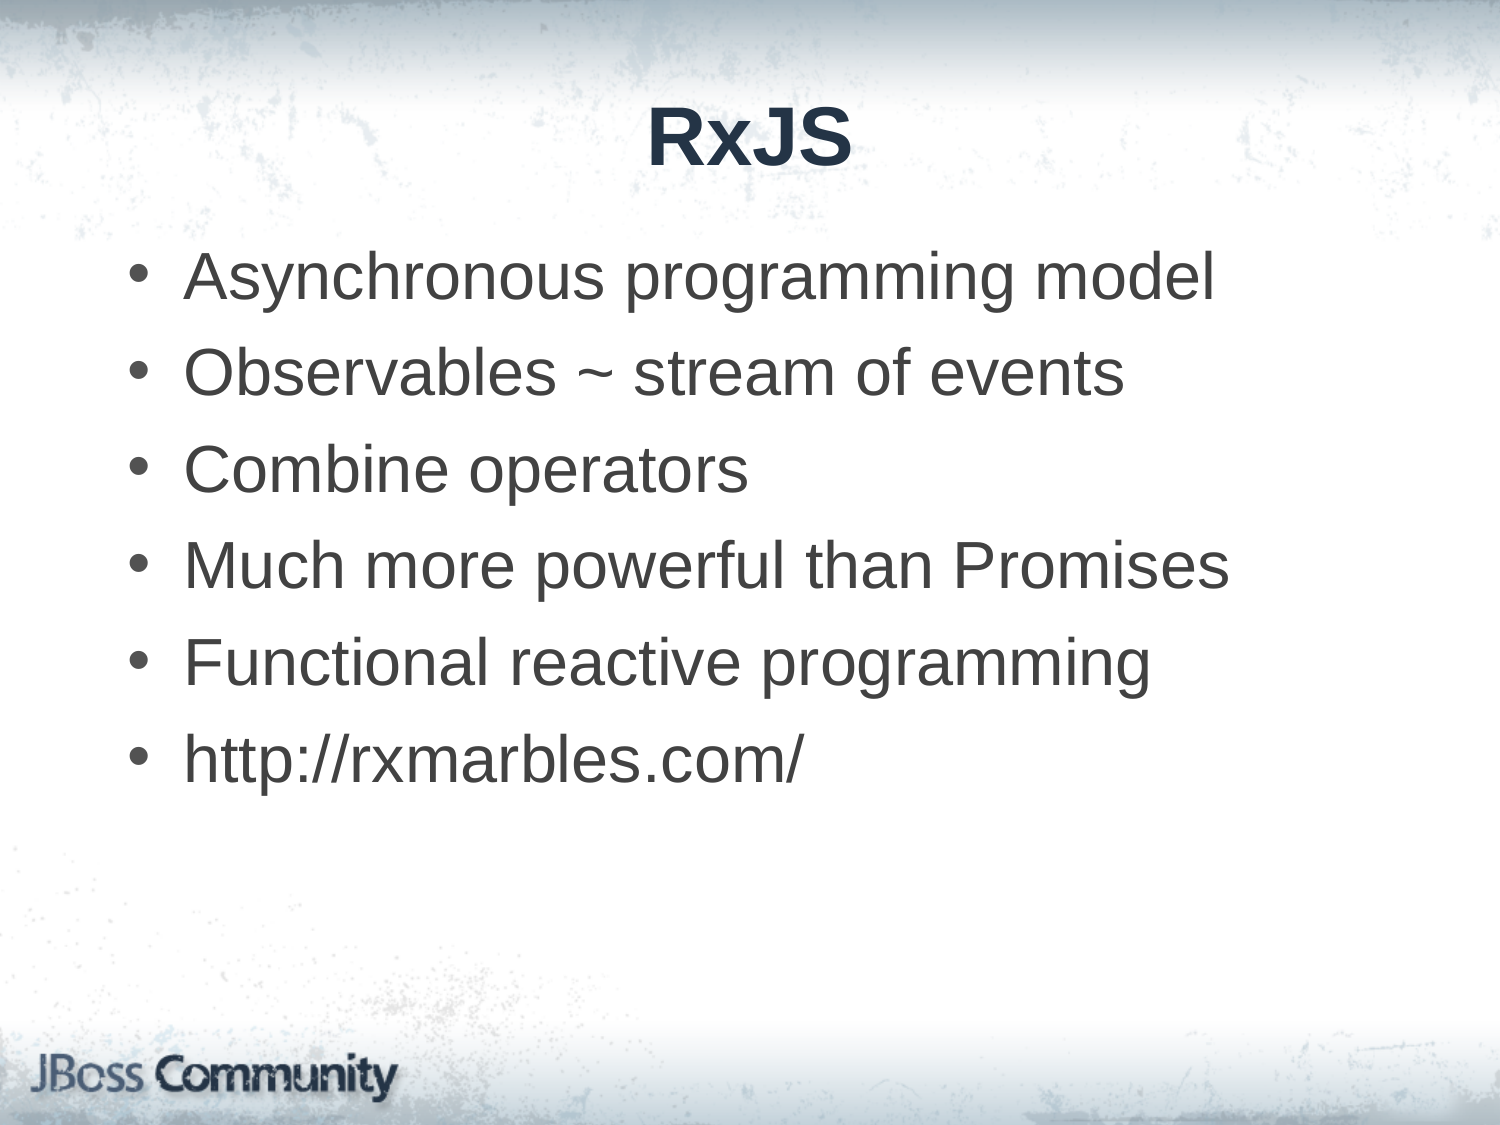

# RxJS
Asynchronous programming model
Observables ~ stream of events
Combine operators
Much more powerful than Promises
Functional reactive programming
http://rxmarbles.com/